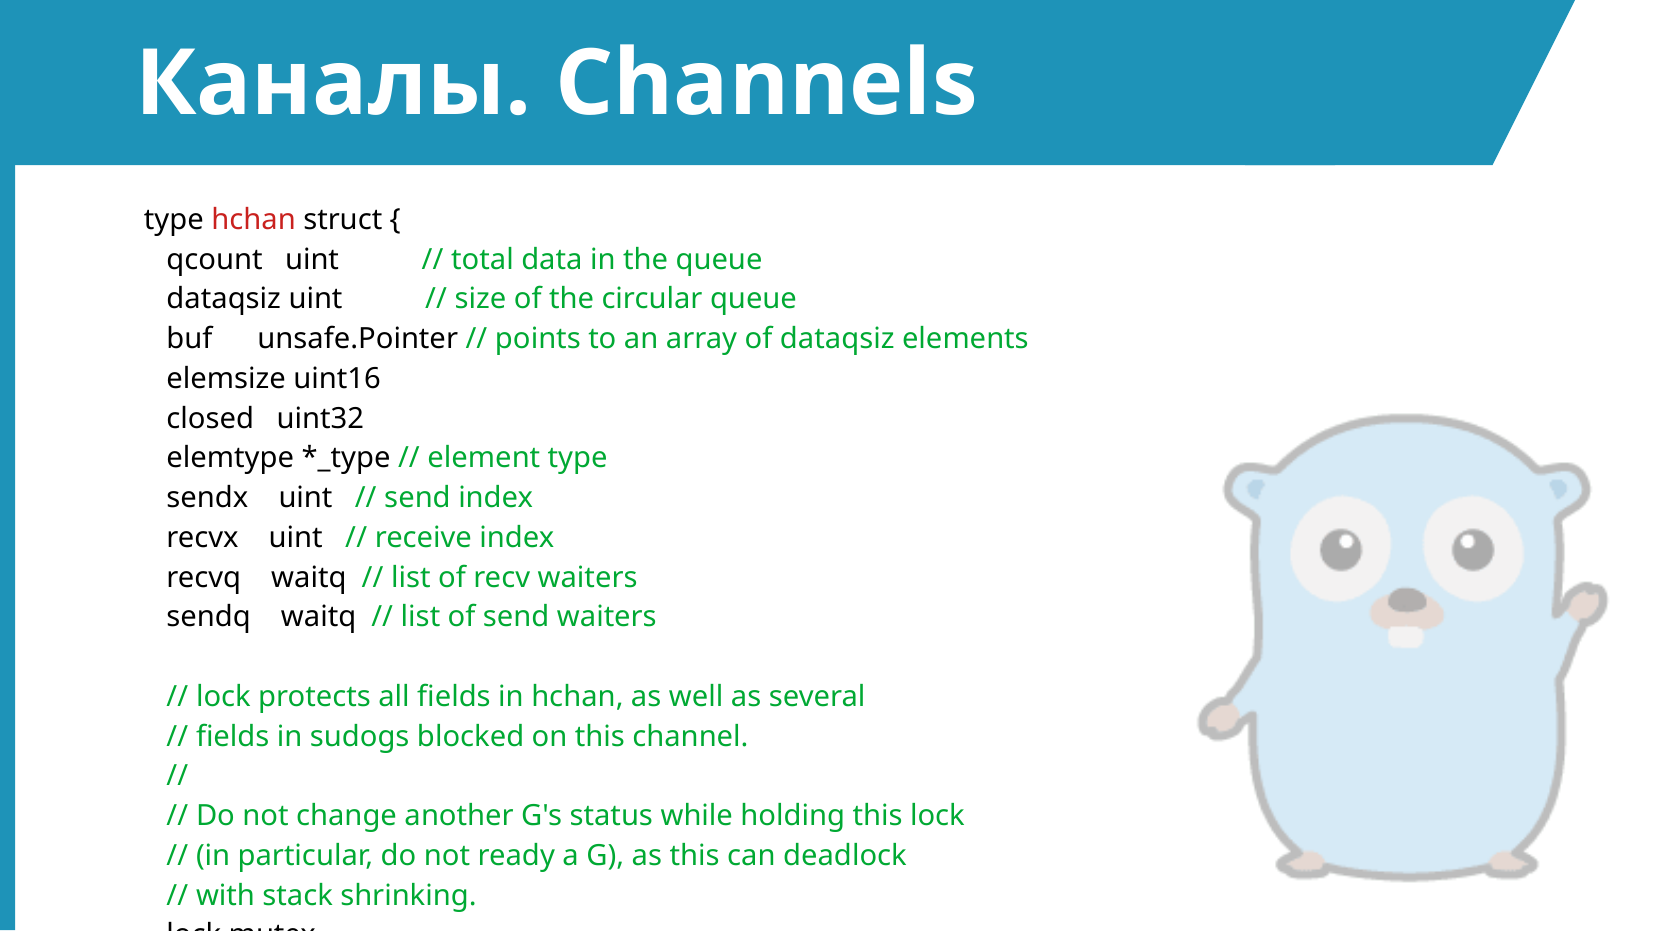

# Каналы. Channels
type hchan struct {
 qcount uint // total data in the queue
 dataqsiz uint // size of the circular queue
 buf unsafe.Pointer // points to an array of dataqsiz elements
 elemsize uint16
 closed uint32
 elemtype *_type // element type
 sendx uint // send index
 recvx uint // receive index
 recvq waitq // list of recv waiters
 sendq waitq // list of send waiters
 // lock protects all fields in hchan, as well as several
 // fields in sudogs blocked on this channel.
 //
 // Do not change another G's status while holding this lock
 // (in particular, do not ready a G), as this can deadlock
 // with stack shrinking.
 lock mutex
}